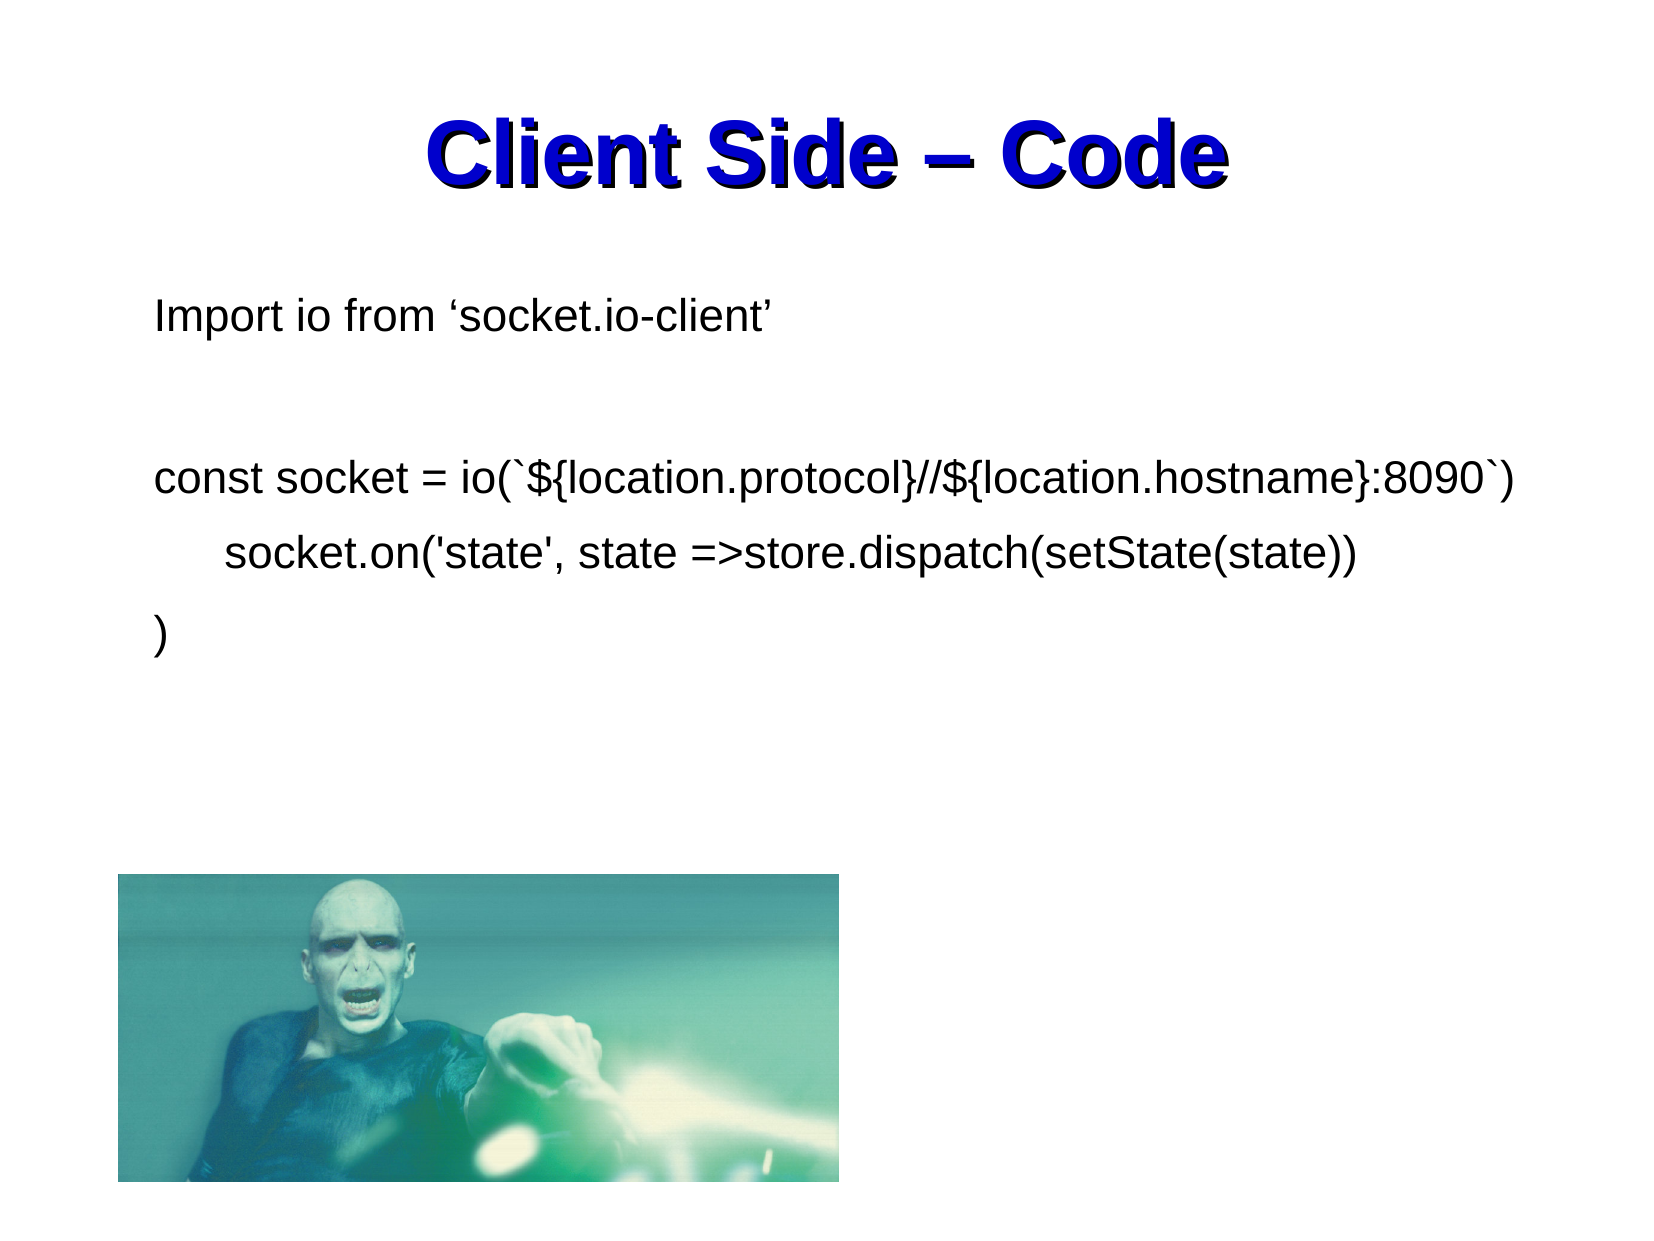

# Client Side – Code
Import io from ‘socket.io-client’
const socket = io(`${location.protocol}//${location.hostname}:8090`)
socket.on('state', state =>store.dispatch(setState(state))
)